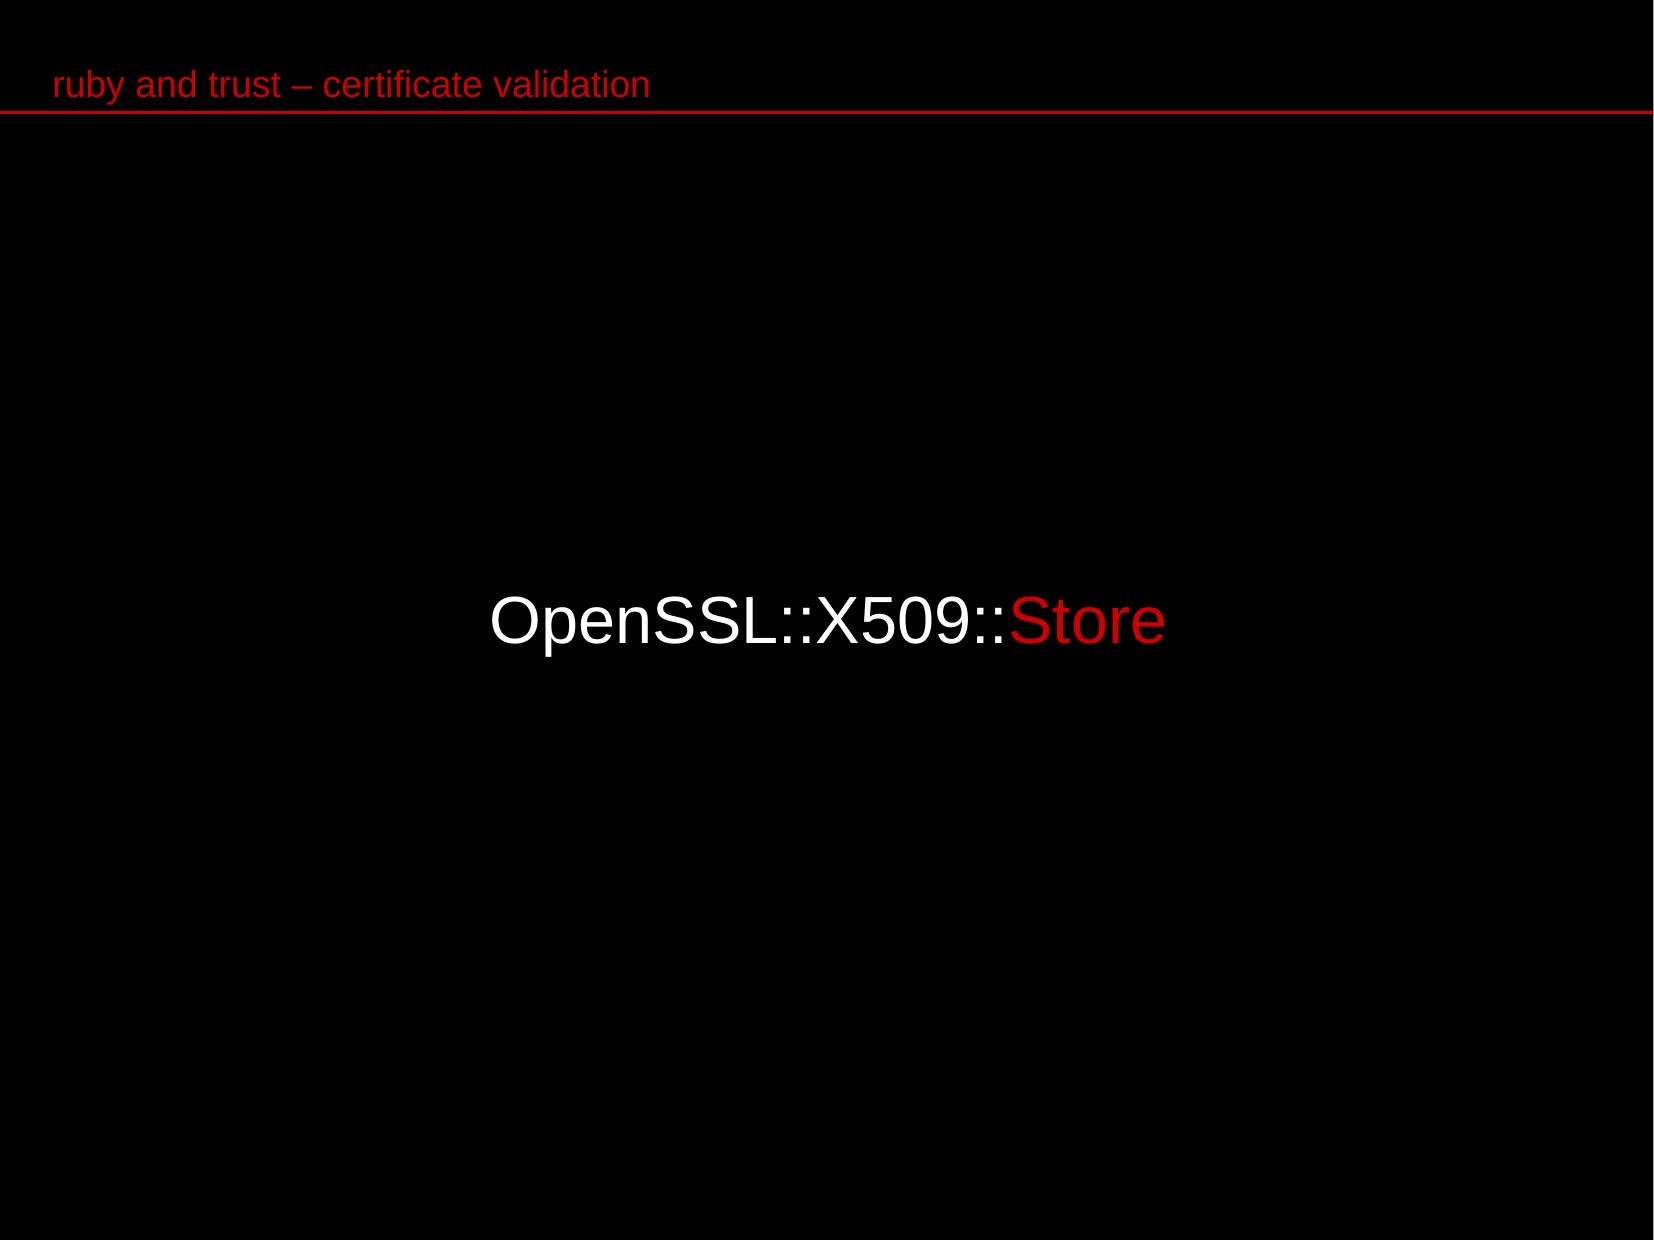

# OpenSSL::X509::Store
ruby and trust – certificate validation